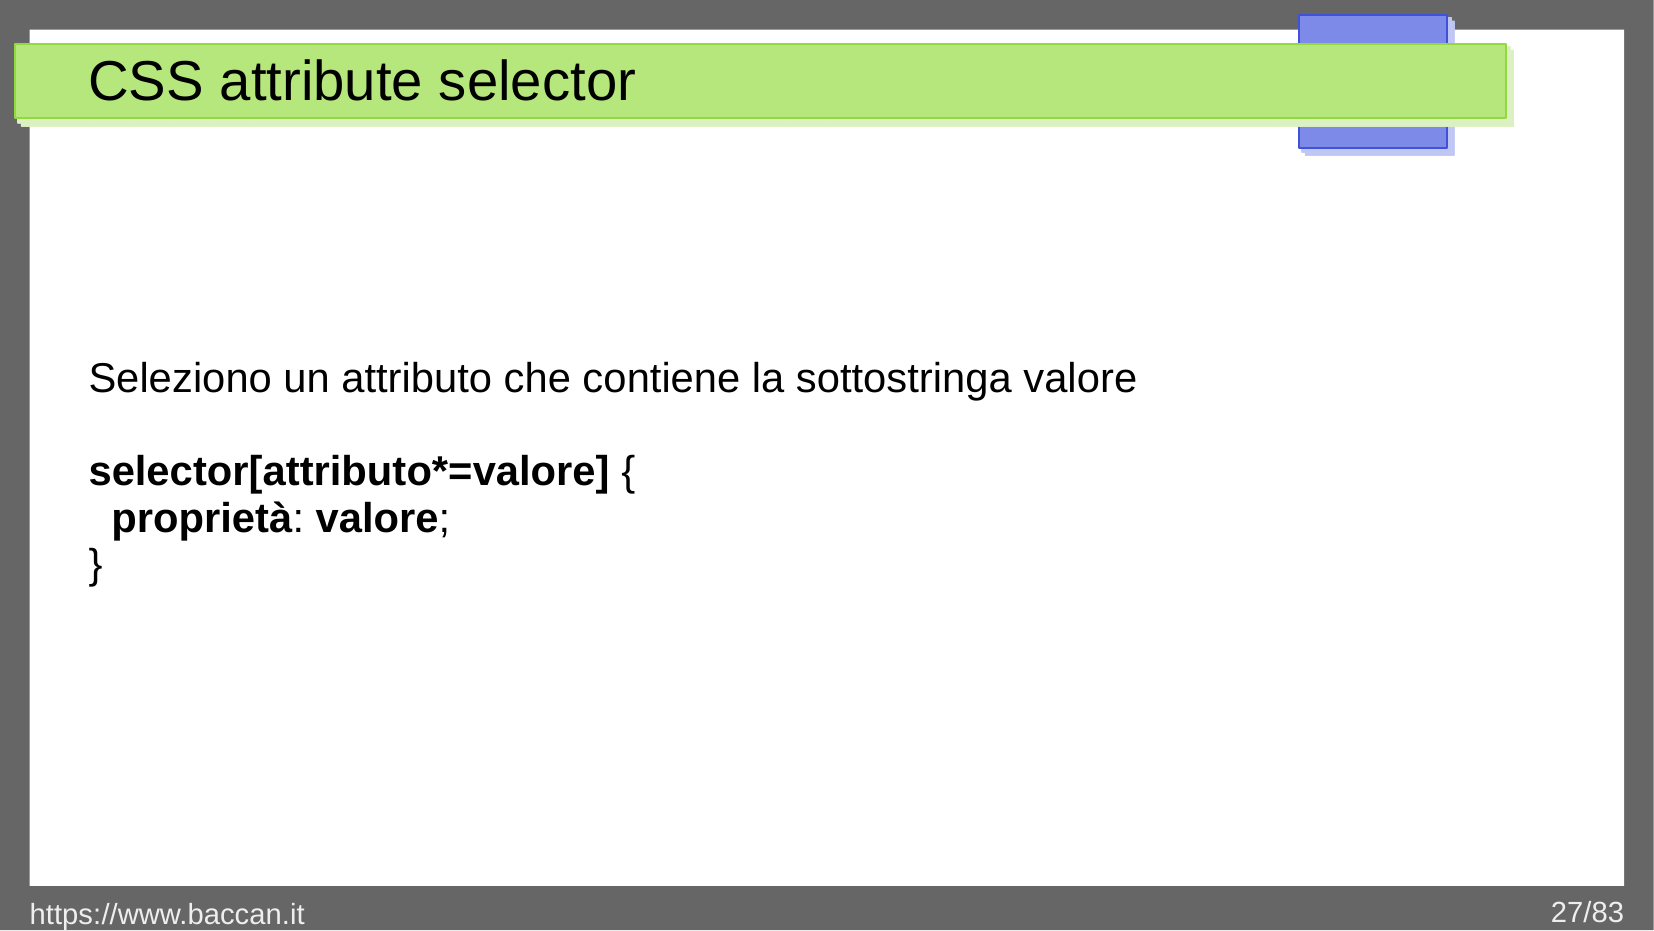

# CSS attribute selector
Seleziono un attributo che contiene la sottostringa valore
selector[attributo*=valore] {
 proprietà: valore;
}
27
https://www.baccan.it